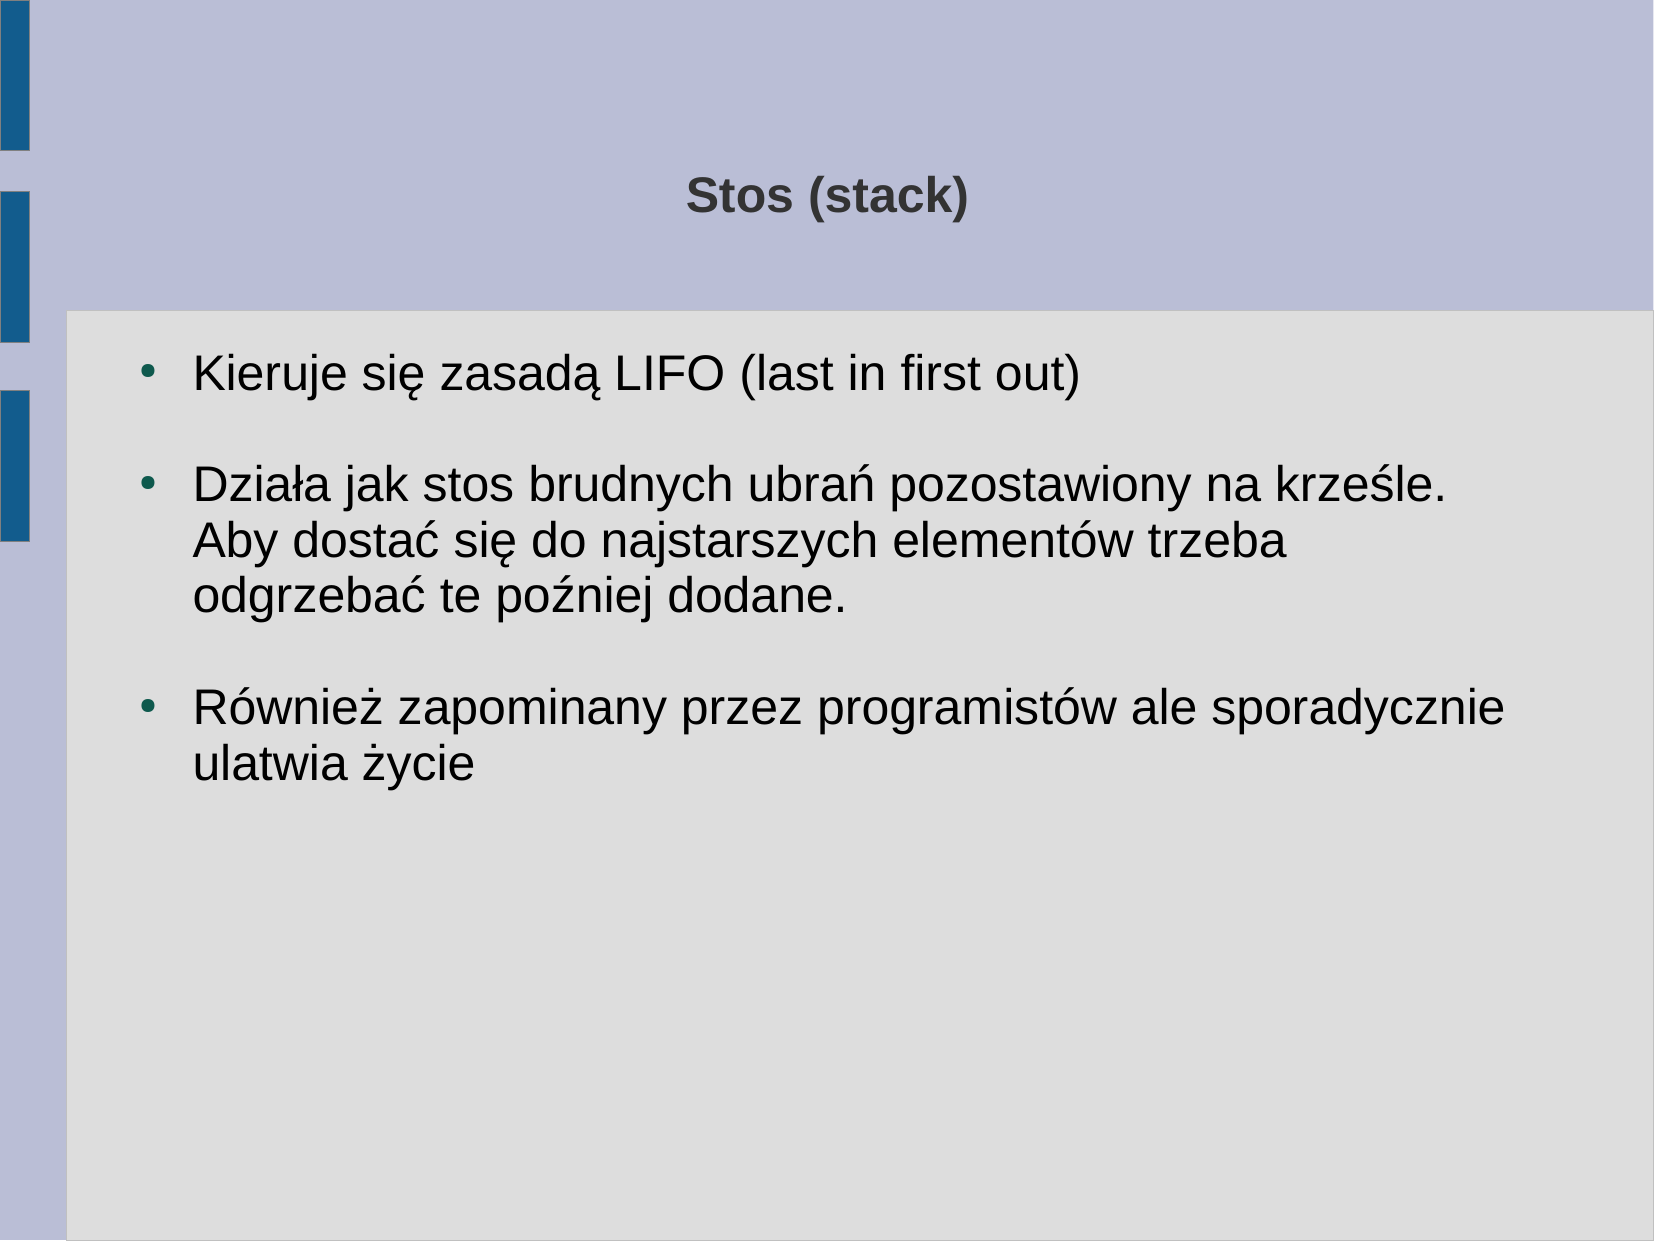

# Stos (stack)
Kieruje się zasadą LIFO (last in first out)
Działa jak stos brudnych ubrań pozostawiony na krześle. Aby dostać się do najstarszych elementów trzeba odgrzebać te poźniej dodane.
Również zapominany przez programistów ale sporadycznie ulatwia życie